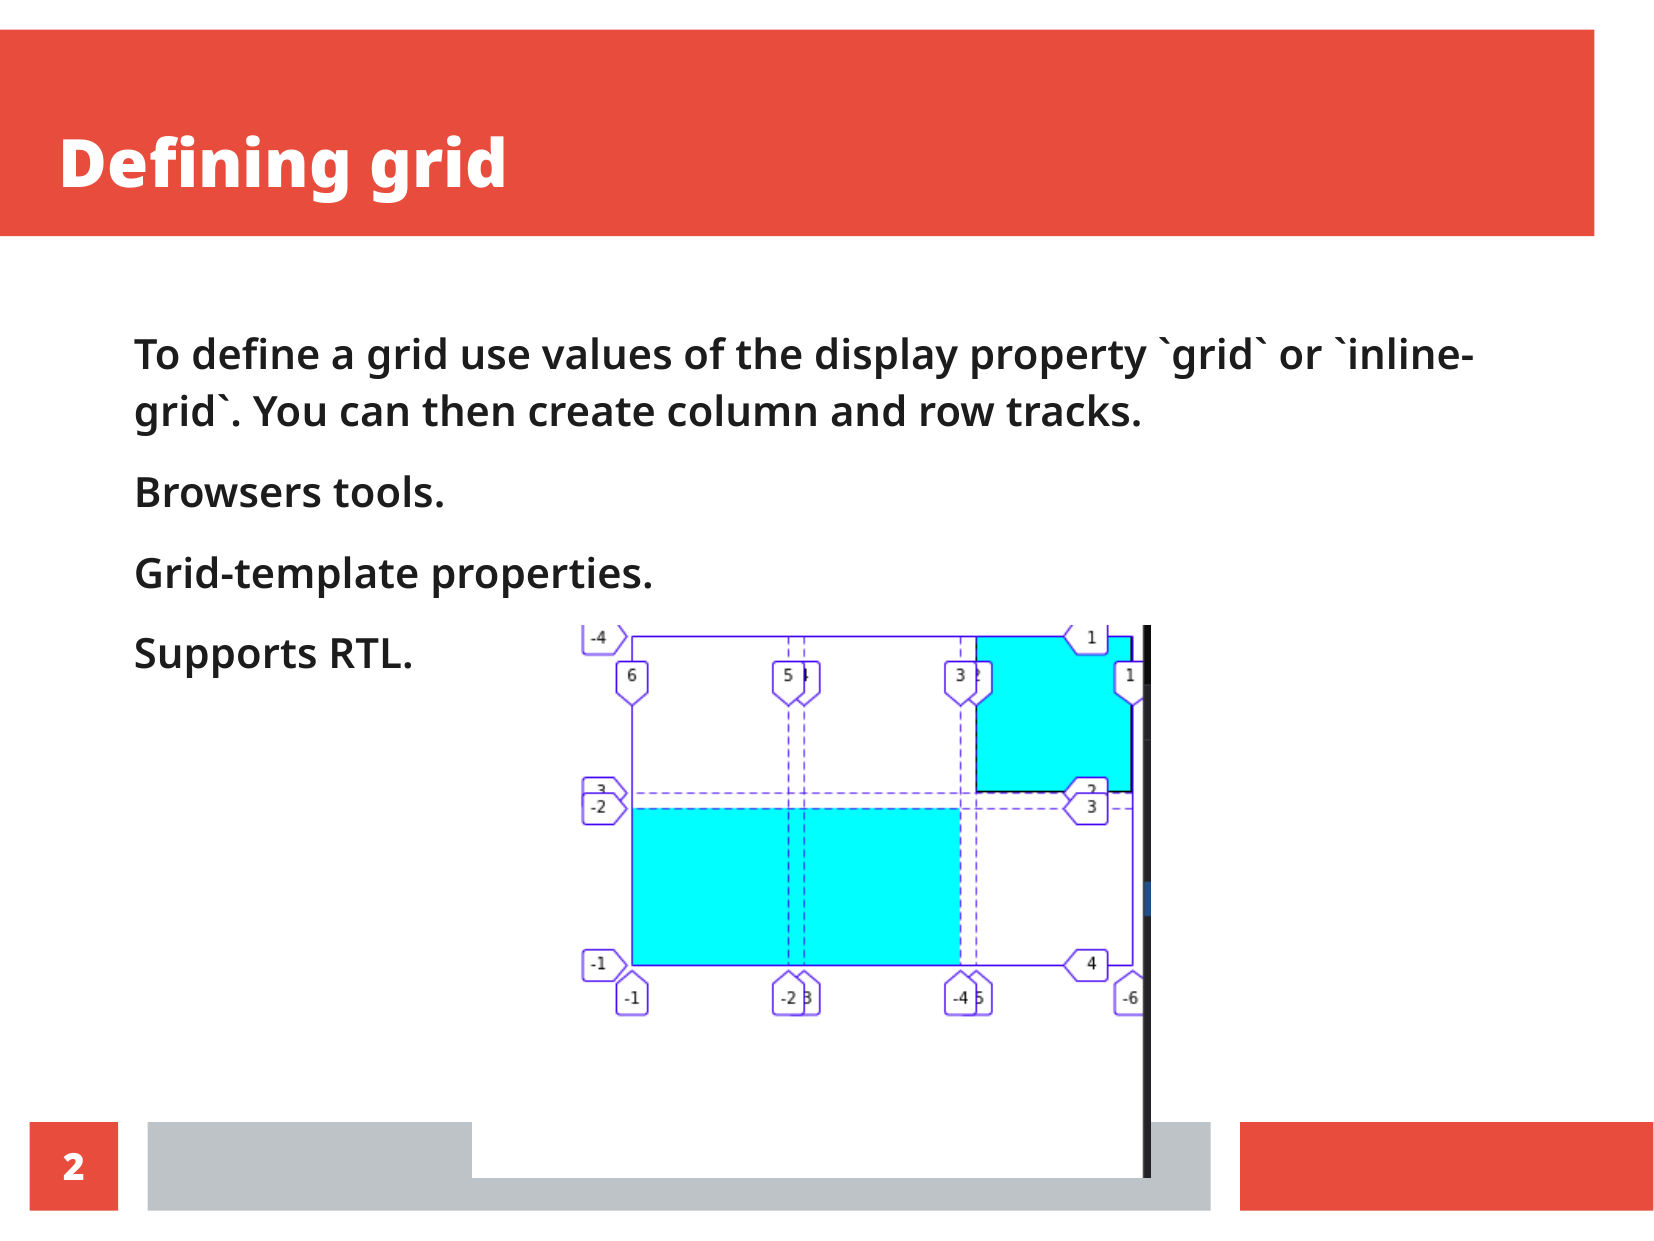

# Defining grid
To define a grid use values of the display property `grid` or `inline-grid`. You can then create column and row tracks.
Browsers tools.
Grid-template properties.
Supports RTL.
2